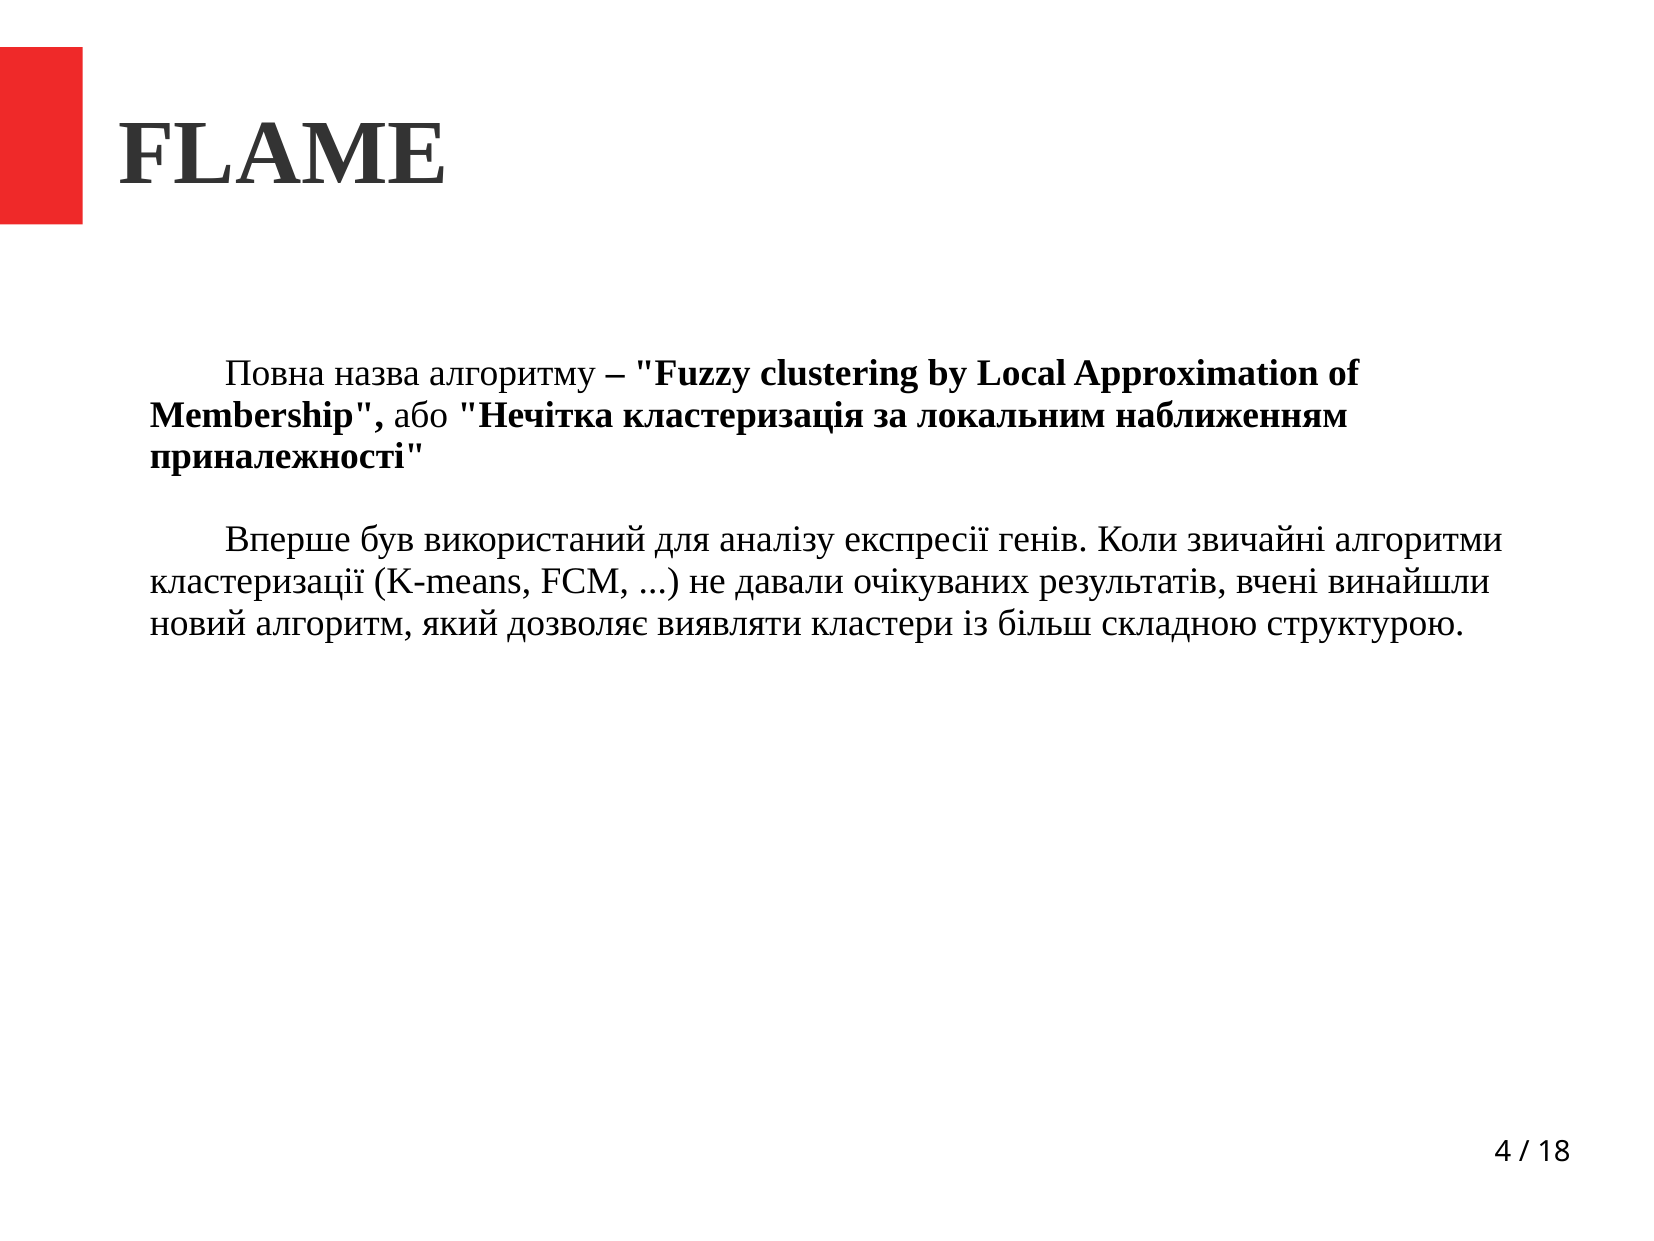

# FLAME
	Повна назва алгоритму – "Fuzzy clustering by Local Approximation of Membership", або "Нечітка кластеризація за локальним наближенням приналежності"
	Вперше був використаний для аналізу експресії генів. Коли звичайні алгоритми кластеризації (K-means, FCM, ...) не давали очікуваних результатів, вчені винайшли новий алгоритм, який дозволяє виявляти кластери із більш складною структурою.
4